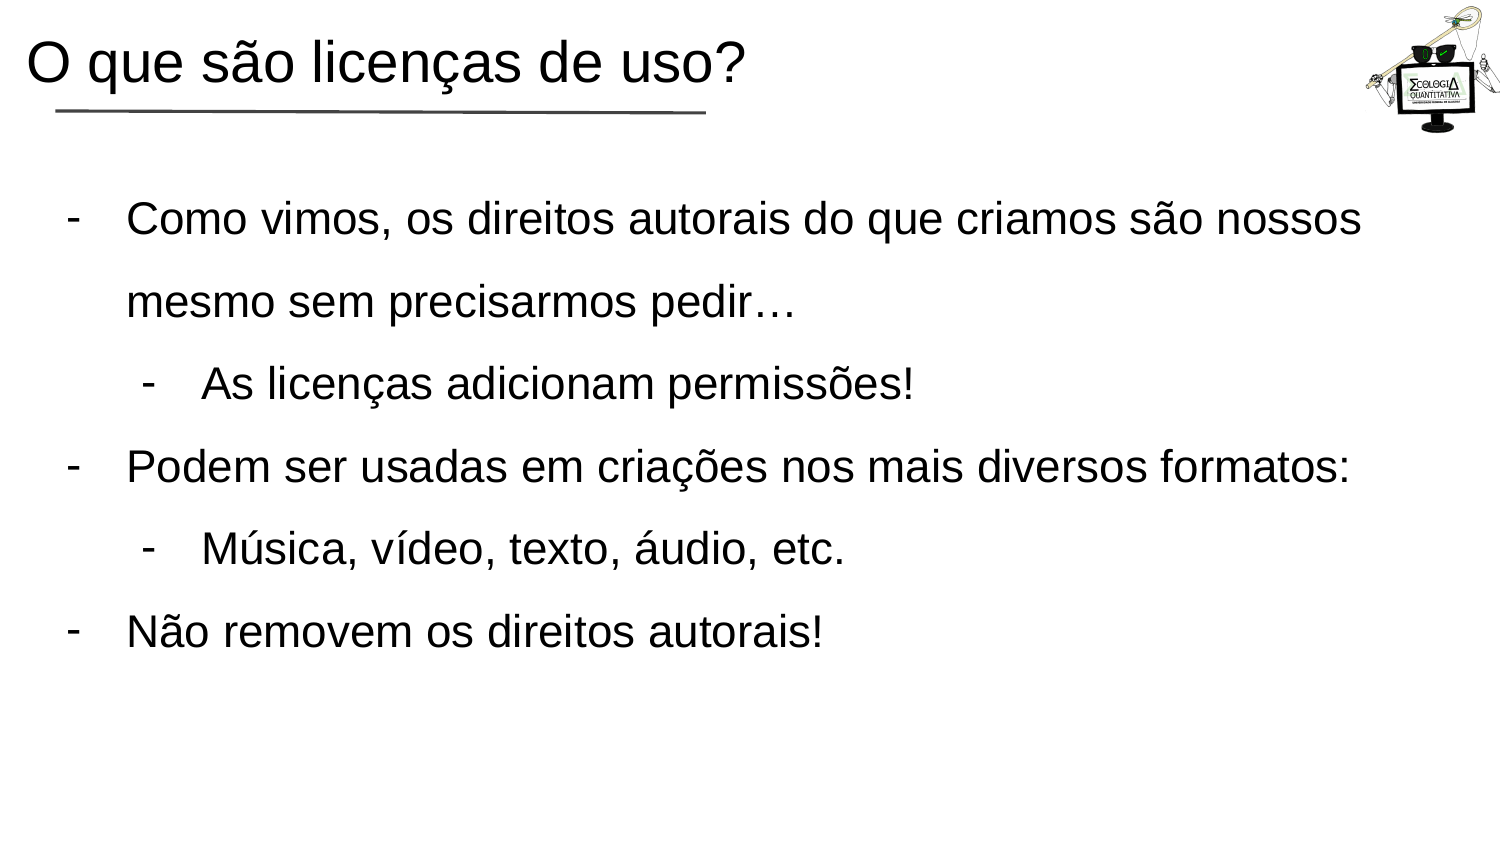

O que são licenças de uso?
Como vimos, os direitos autorais do que criamos são nossos mesmo sem precisarmos pedir…
As licenças adicionam permissões!
Podem ser usadas em criações nos mais diversos formatos:
Música, vídeo, texto, áudio, etc.
Não removem os direitos autorais!